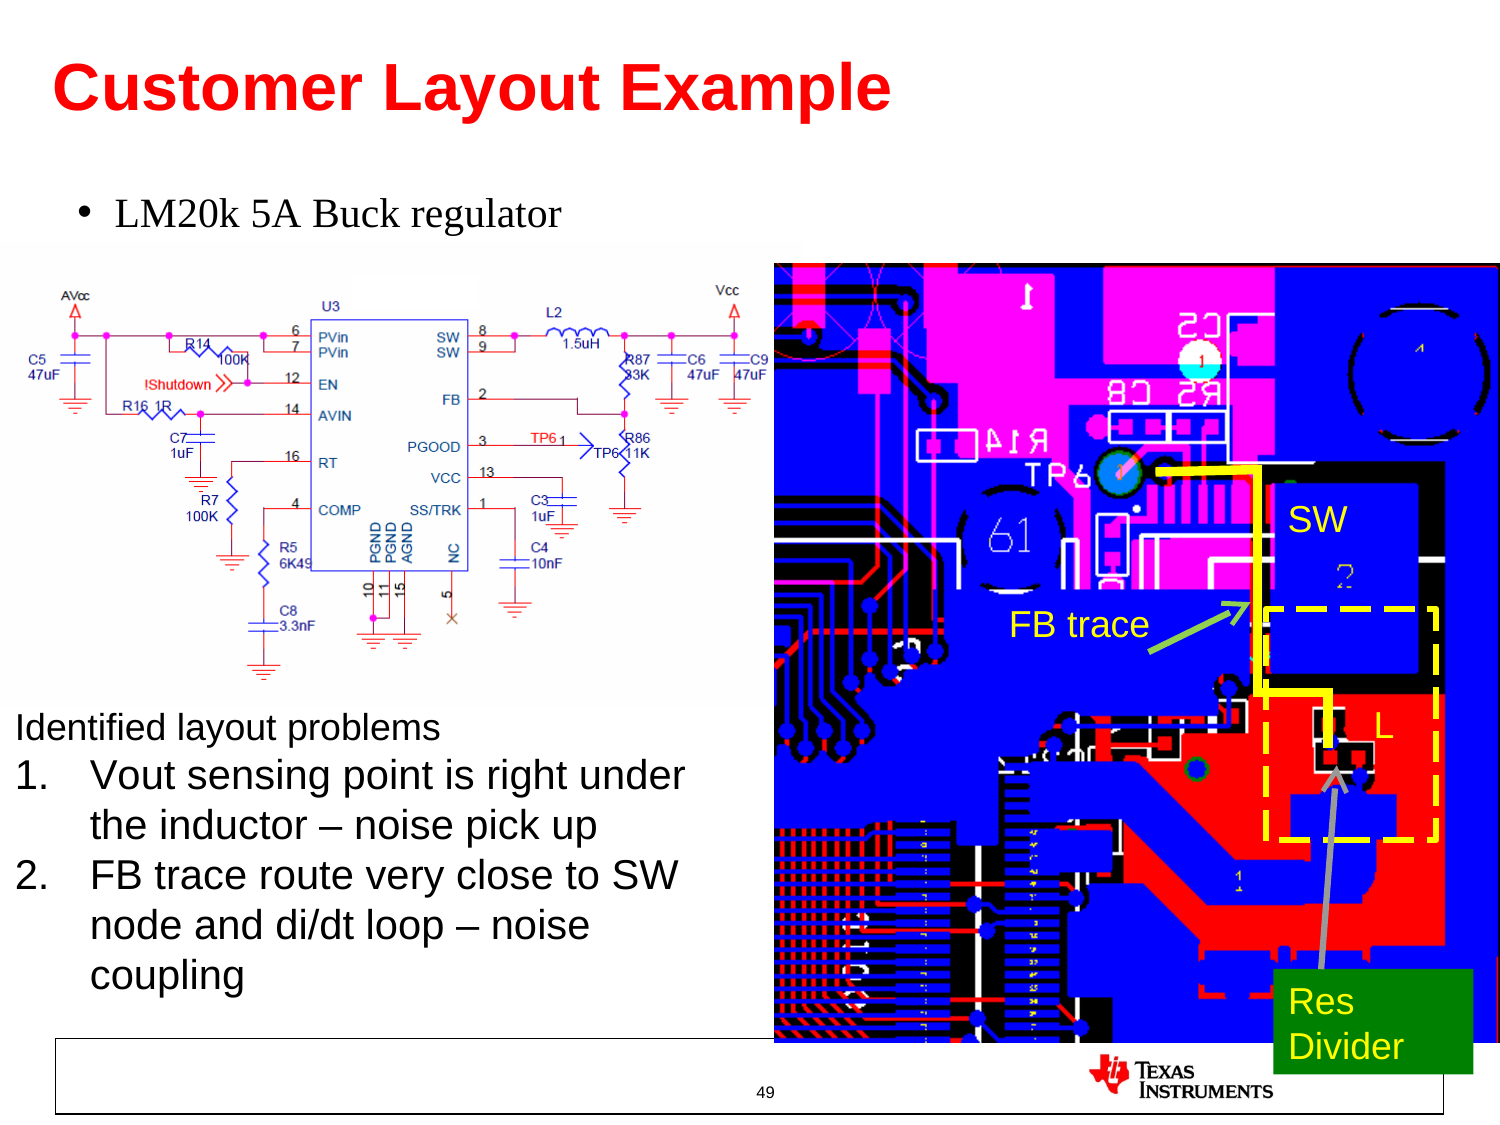

# Customer Layout Example
LM20k 5A Buck regulator
FB trace
SW
L
Identified layout problems
Vout sensing point is right under the inductor – noise pick up
FB trace route very close to SW node and di/dt loop – noise coupling
Res Divider